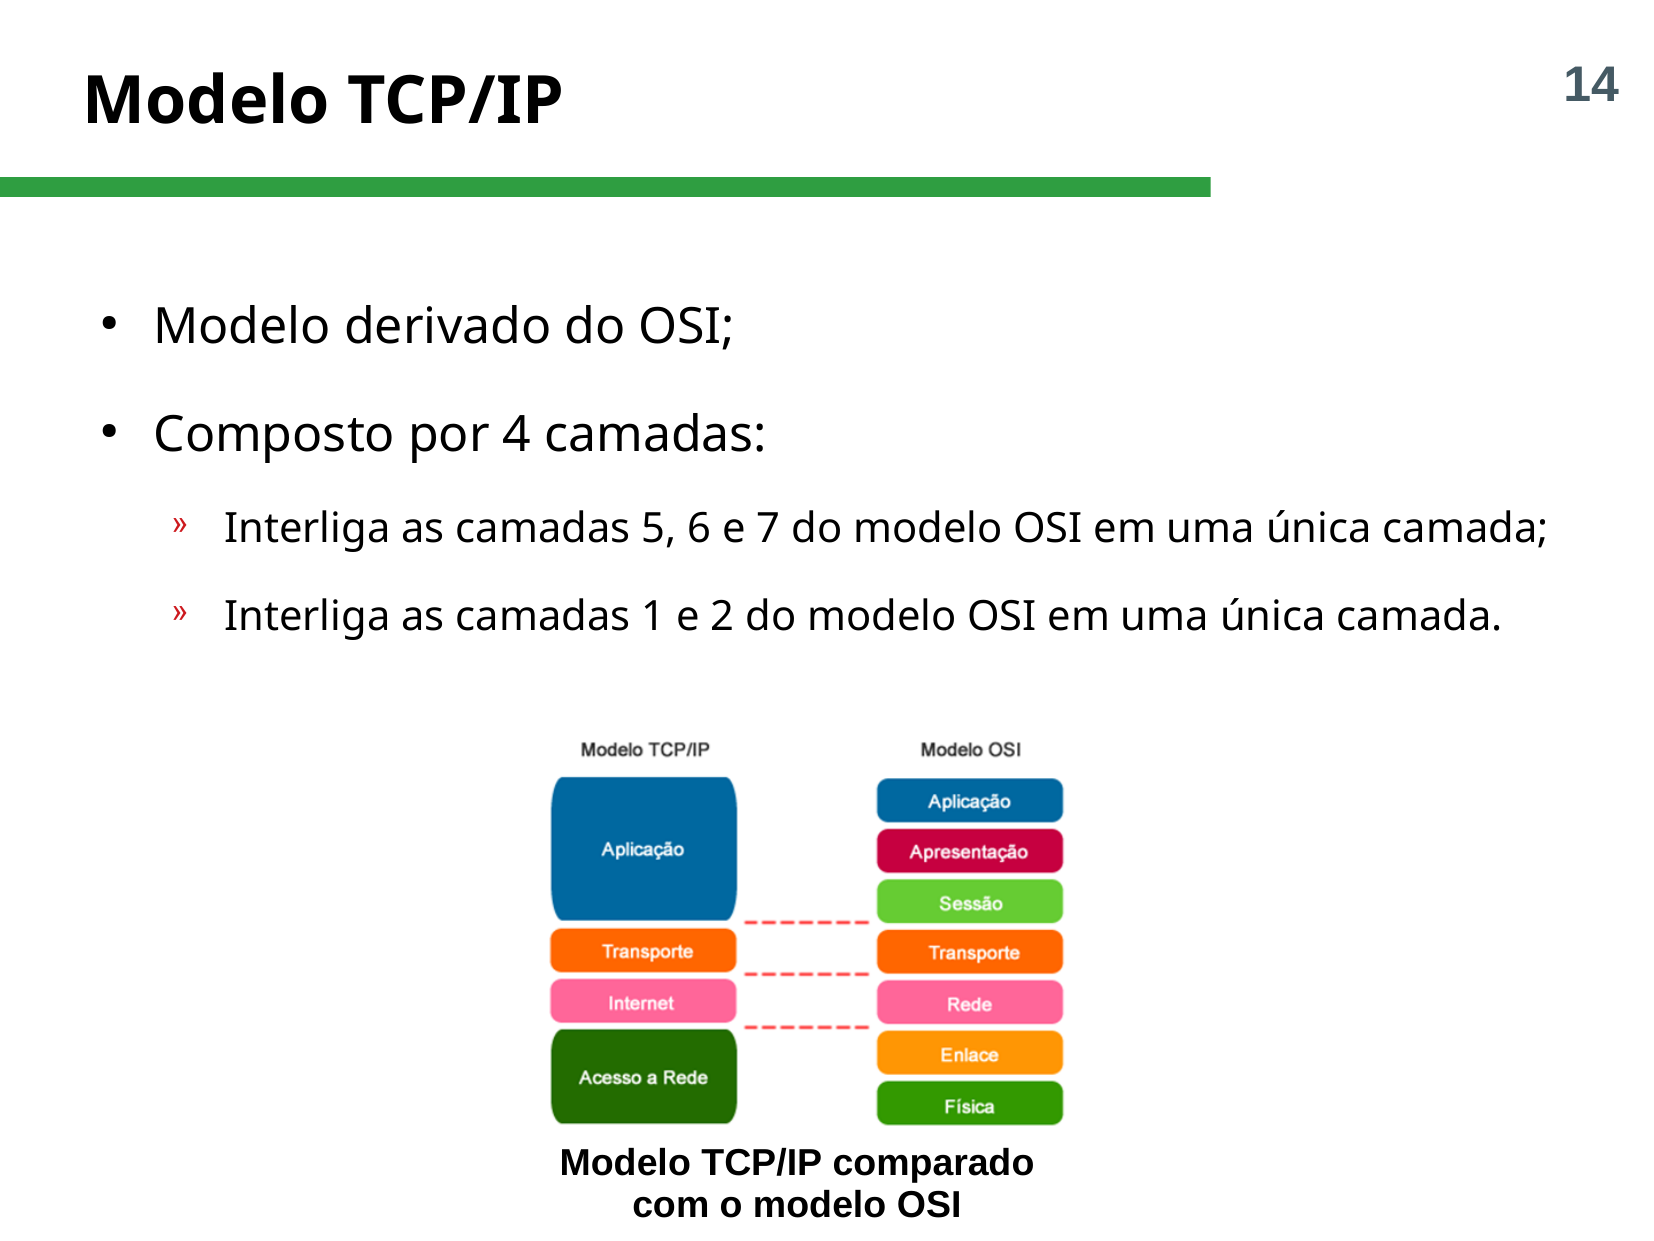

# Modelo TCP/IP
Modelo derivado do OSI;
Composto por 4 camadas:
Interliga as camadas 5, 6 e 7 do modelo OSI em uma única camada;
Interliga as camadas 1 e 2 do modelo OSI em uma única camada.
Modelo TCP/IP comparado com o modelo OSI